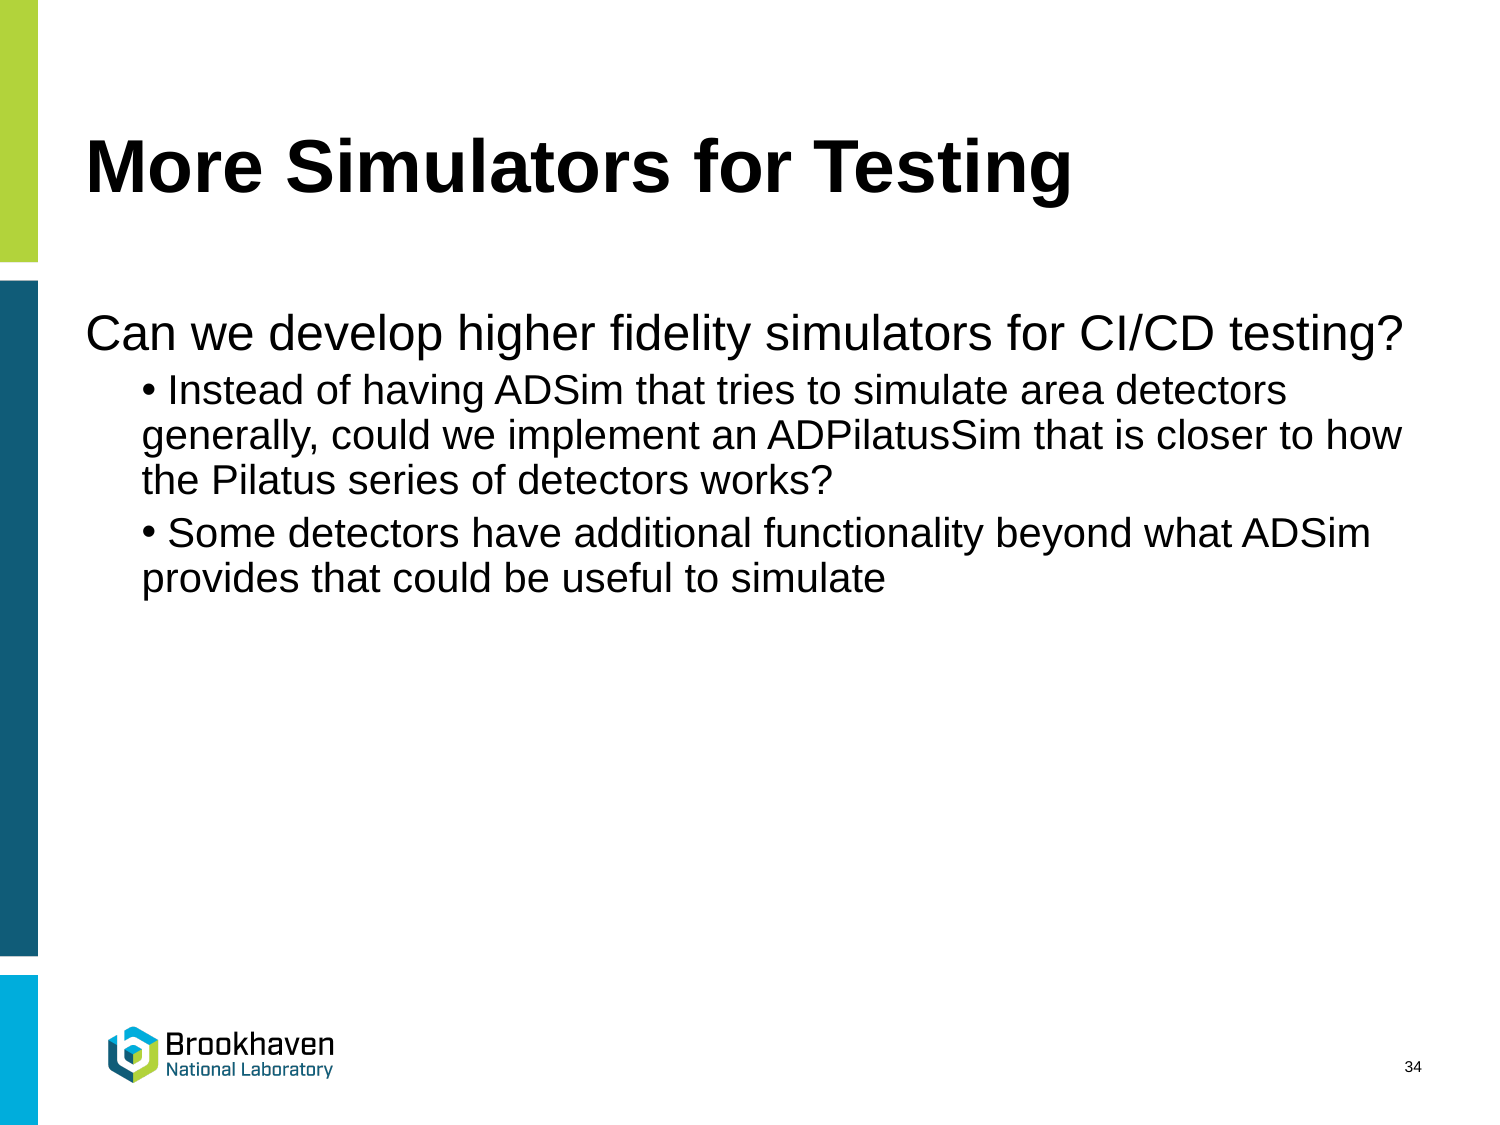

# More Simulators for Testing
Can we develop higher fidelity simulators for CI/CD testing?
 Instead of having ADSim that tries to simulate area detectors generally, could we implement an ADPilatusSim that is closer to how the Pilatus series of detectors works?
 Some detectors have additional functionality beyond what ADSim provides that could be useful to simulate